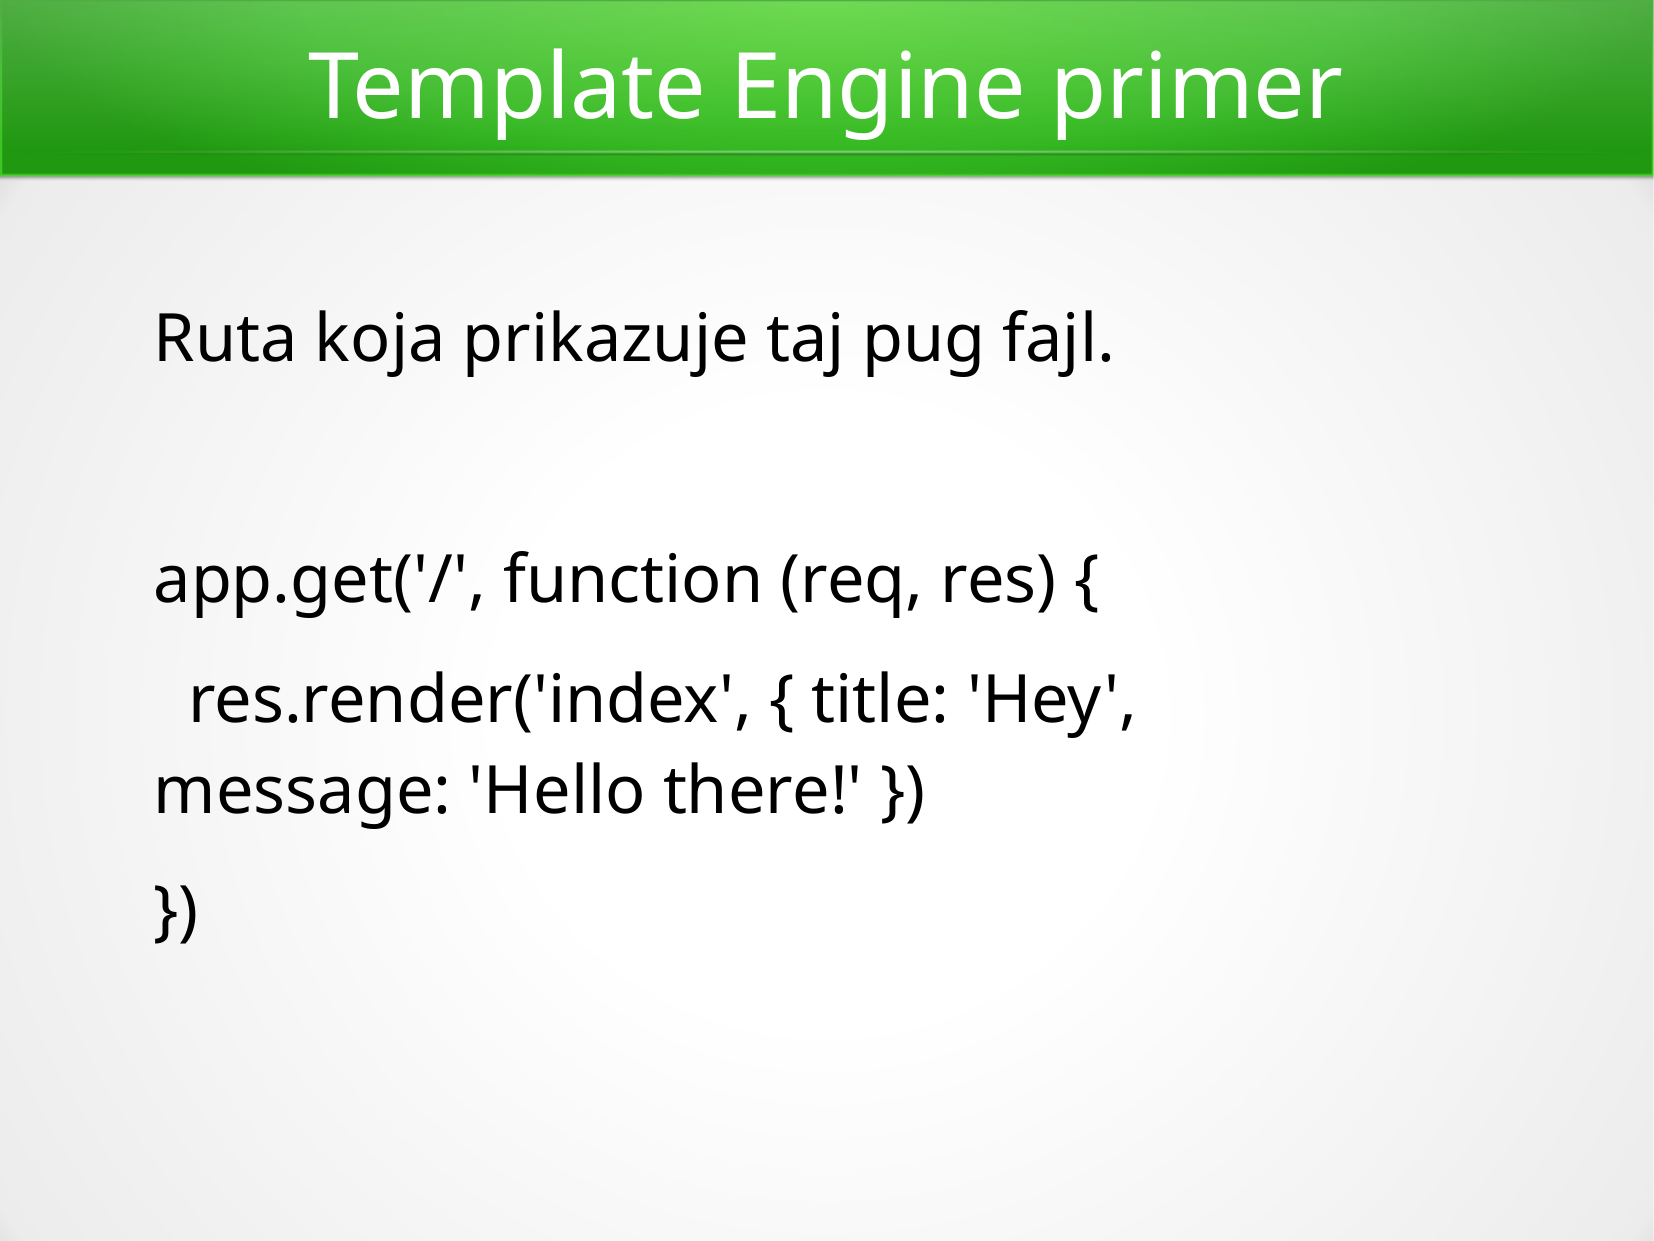

# Template Engine primer
Ruta koja prikazuje taj pug fajl.
app.get('/', function (req, res) {
 res.render('index', { title: 'Hey', 		 message: 'Hello there!' })
})